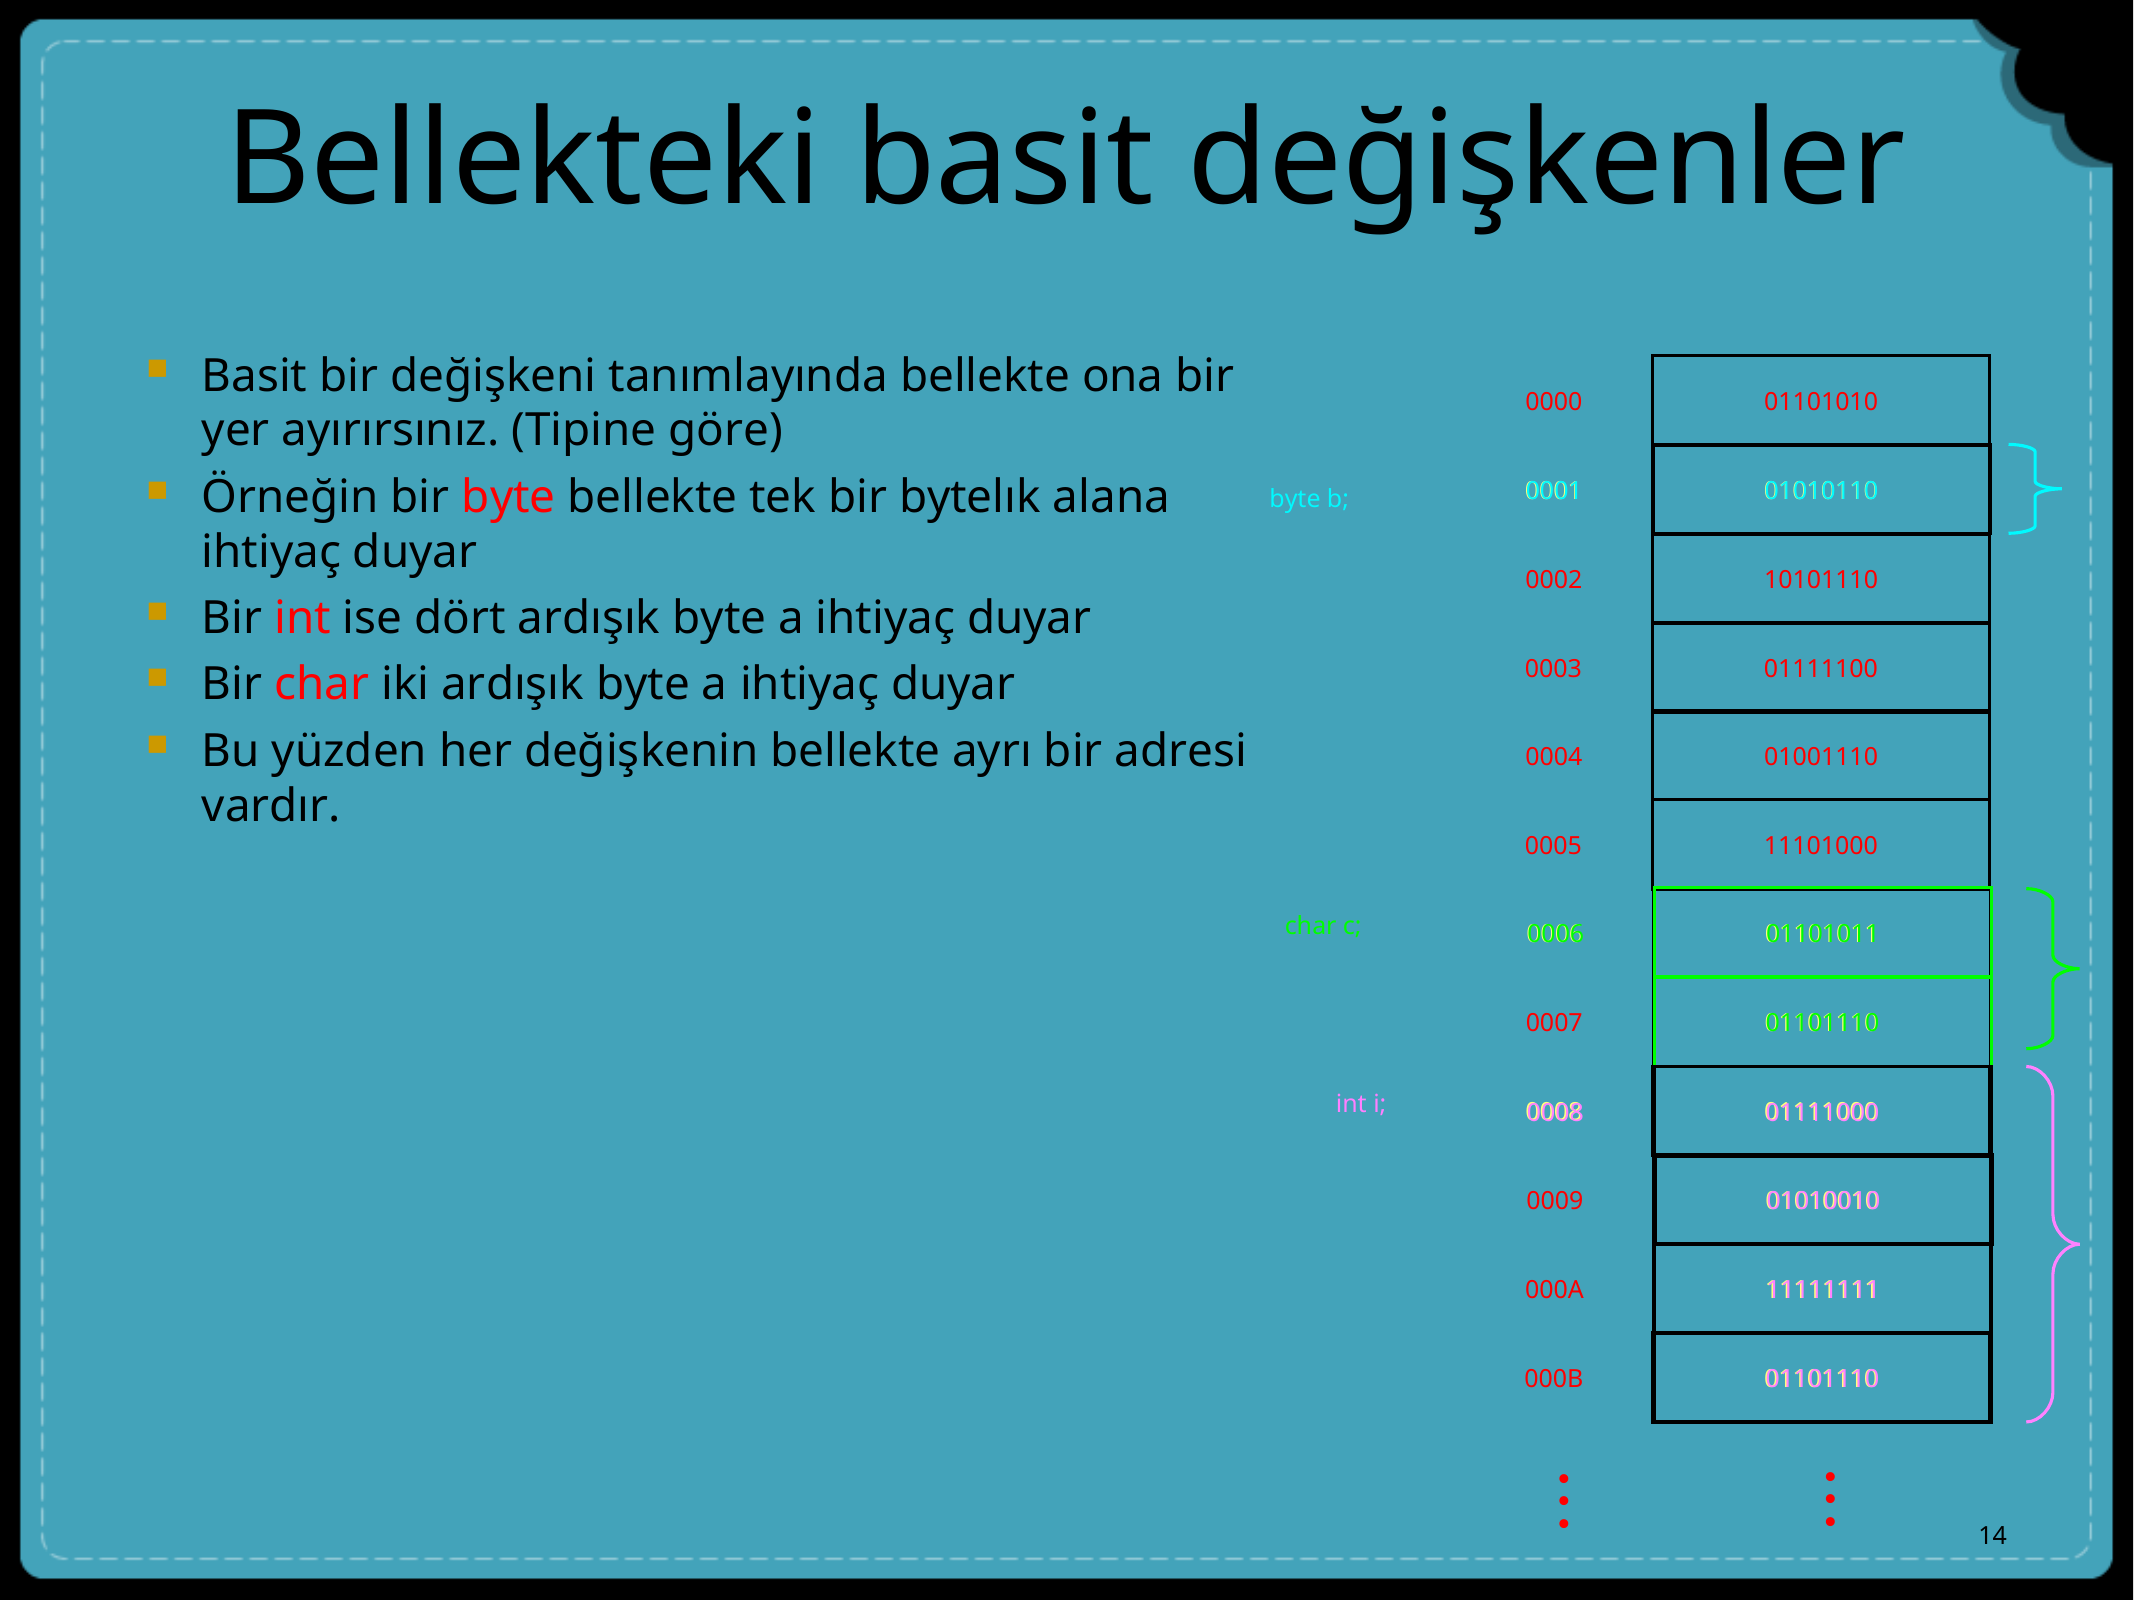

# Bellekteki basit değişkenler
Basit bir değişkeni tanımlayında bellekte ona bir yer ayırırsınız. (Tipine göre)
Örneğin bir byte bellekte tek bir bytelık alana ihtiyaç duyar
Bir int ise dört ardışık byte a ihtiyaç duyar
Bir char iki ardışık byte a ihtiyaç duyar
Bu yüzden her değişkenin bellekte ayrı bir adresi vardır.
0000
01101010
0001
01010110
0002
10101110
0003
01111100
0004
01001110
0005
11101000
0006
01101011
0007
01101110
0008
01111000
0009
01010010
000A
11111111
000B
01101110
•
•
•
•
•
•
0001
01010110
byte b;
0006
01101011
char c;
01101110
0008
01111000
int i;
01010010
11111111
01101110
14